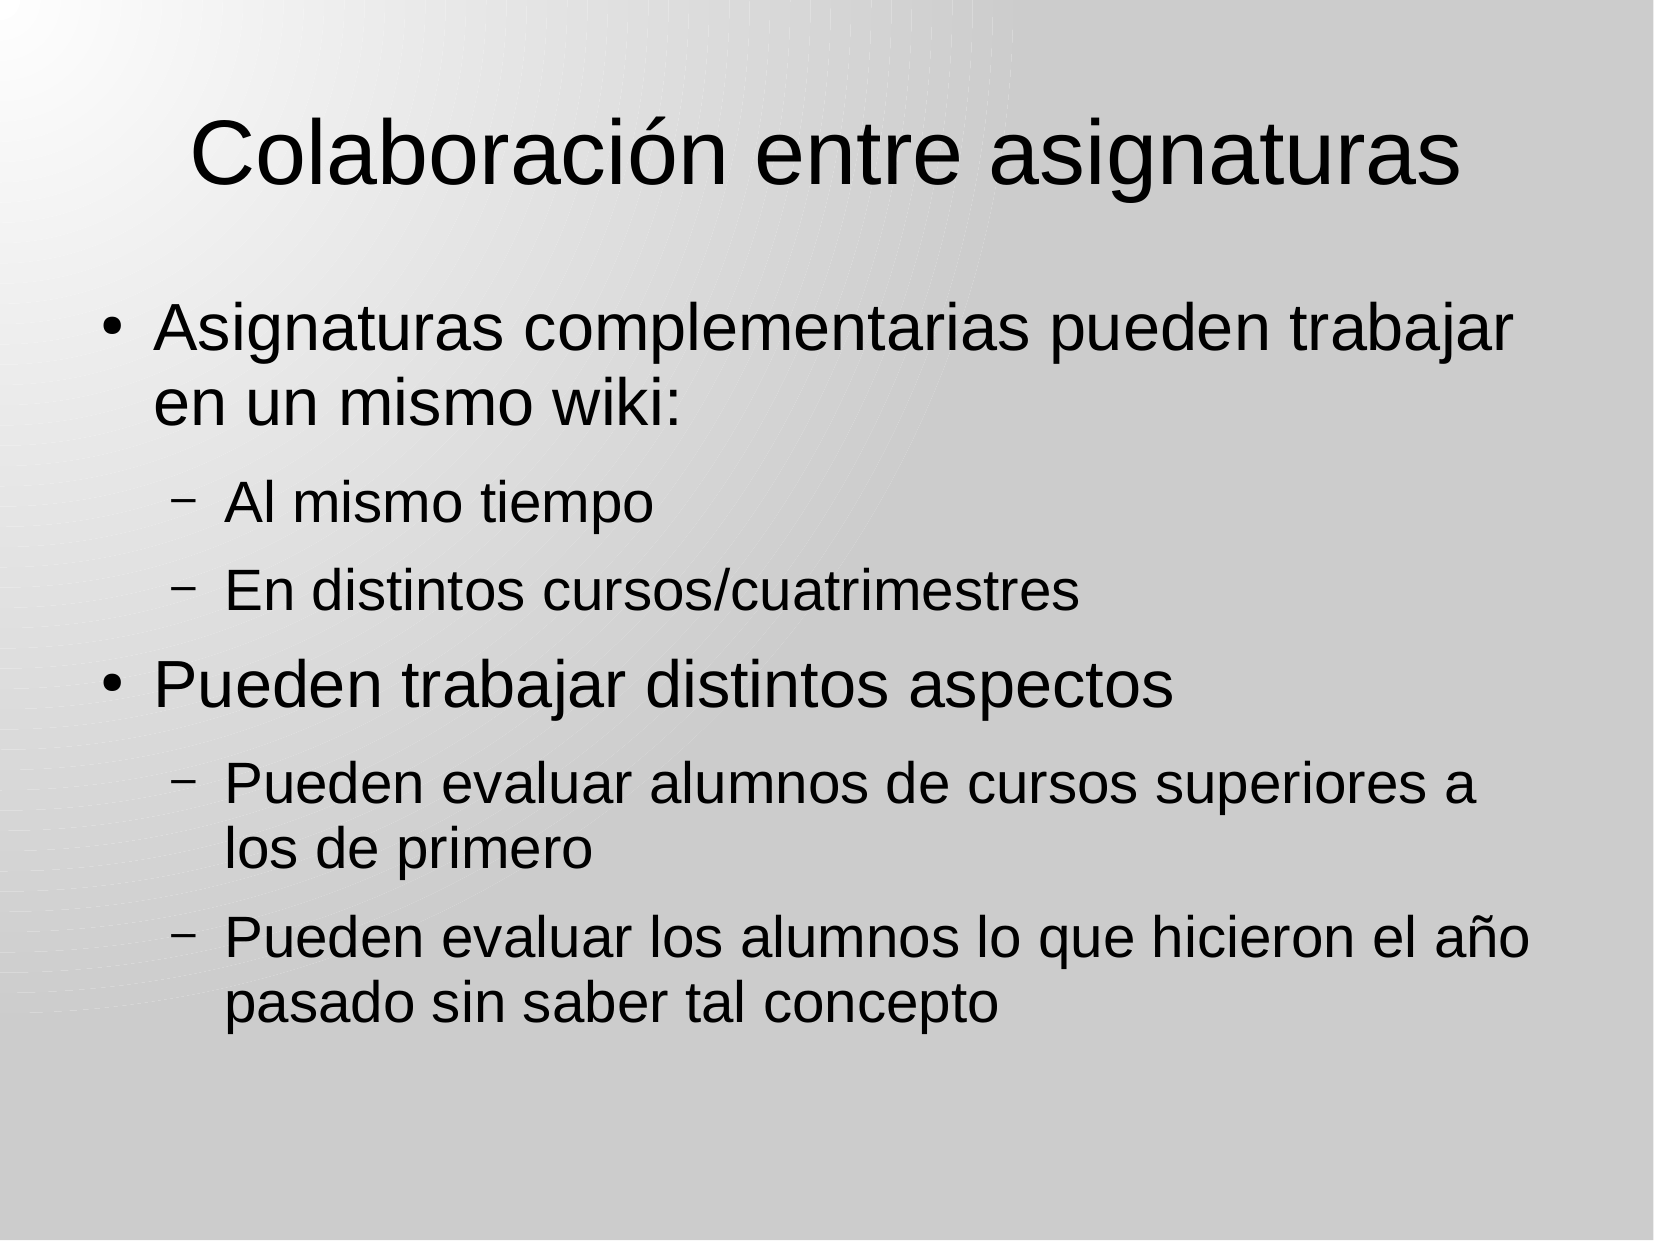

# Colaboración entre asignaturas
Asignaturas complementarias pueden trabajar en un mismo wiki:
Al mismo tiempo
En distintos cursos/cuatrimestres
Pueden trabajar distintos aspectos
Pueden evaluar alumnos de cursos superiores a los de primero
Pueden evaluar los alumnos lo que hicieron el año pasado sin saber tal concepto